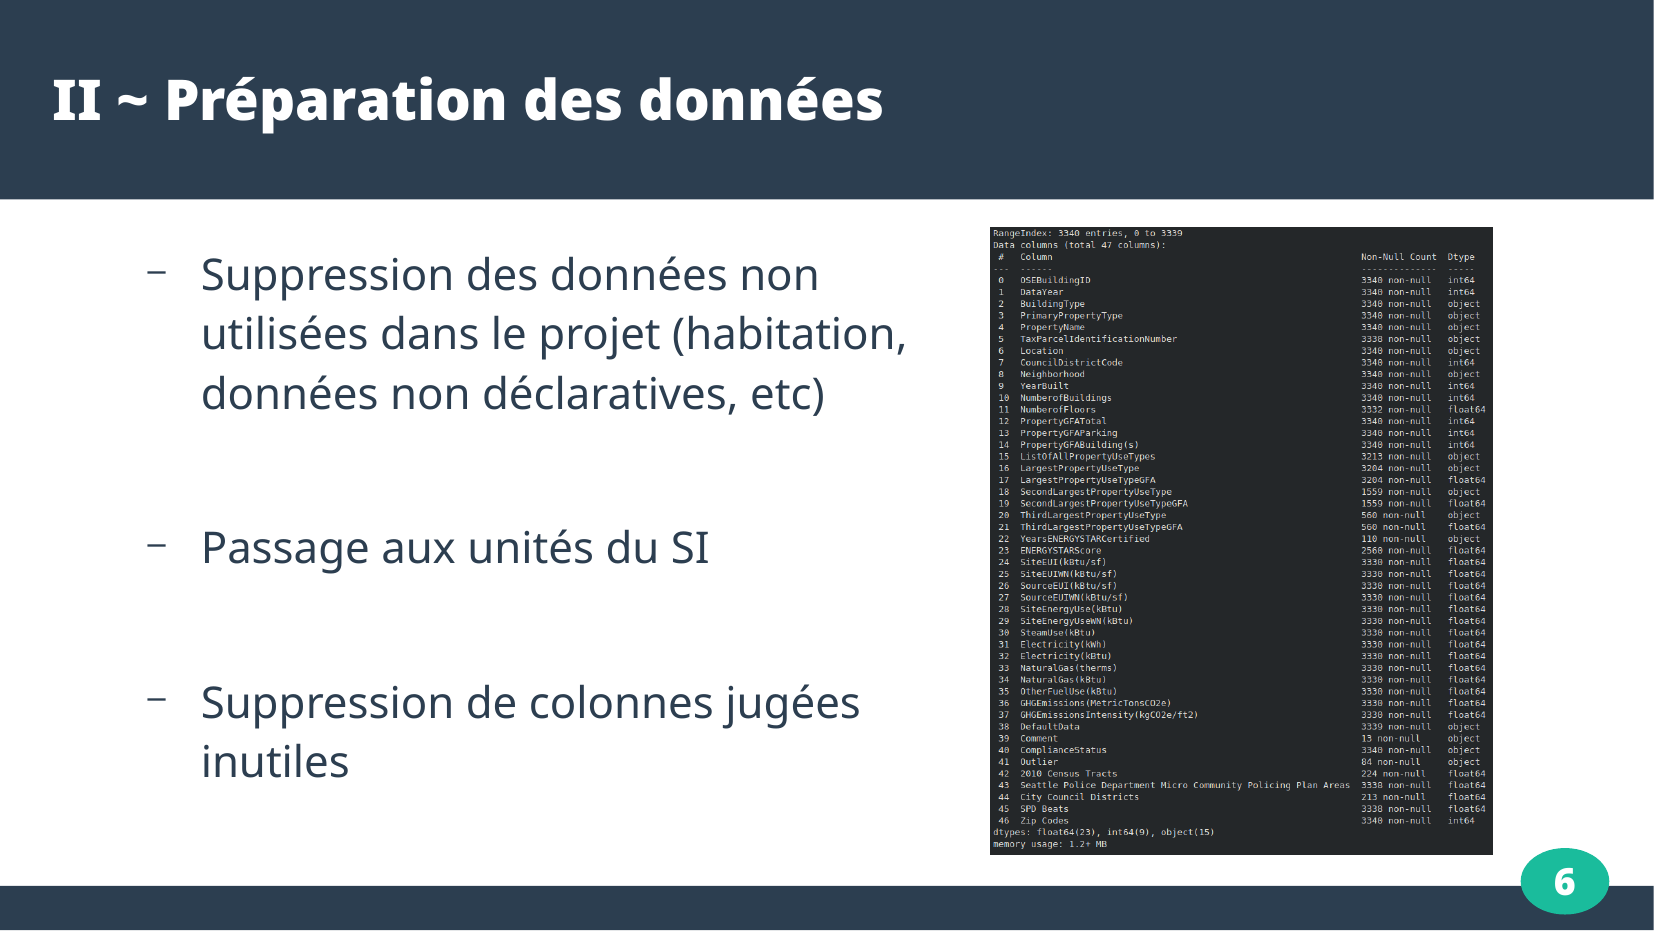

# II ~ Préparation des données
Suppression des données non utilisées dans le projet (habitation, données non déclaratives, etc)
Passage aux unités du SI
Suppression de colonnes jugées inutiles
6